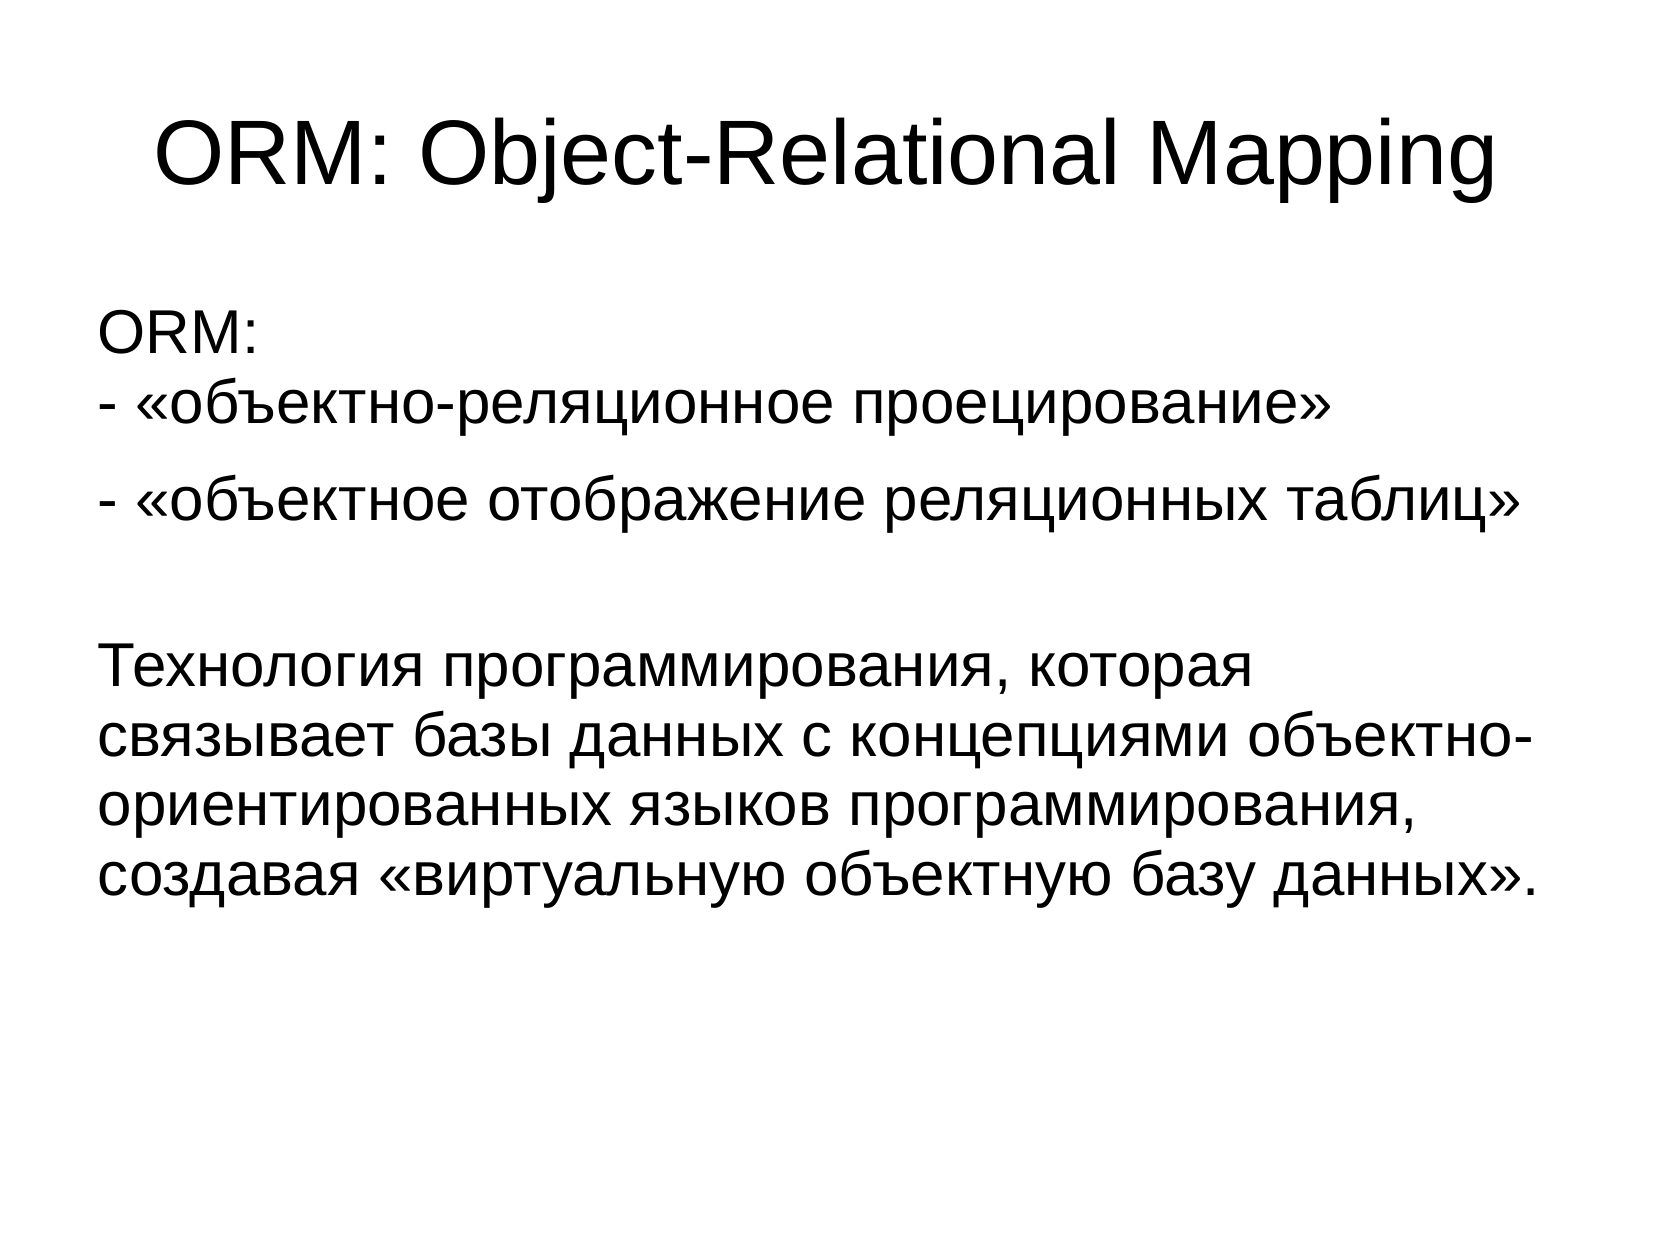

# ORM: Object-Relational Mapping
ORM:
- «объектно-реляционное проецирование»
- «объектное отображение реляционных таблиц»
Технология программирования, которая связывает базы данных с концепциями объектно-ориентированных языков программирования, создавая «виртуальную объектную базу данных».